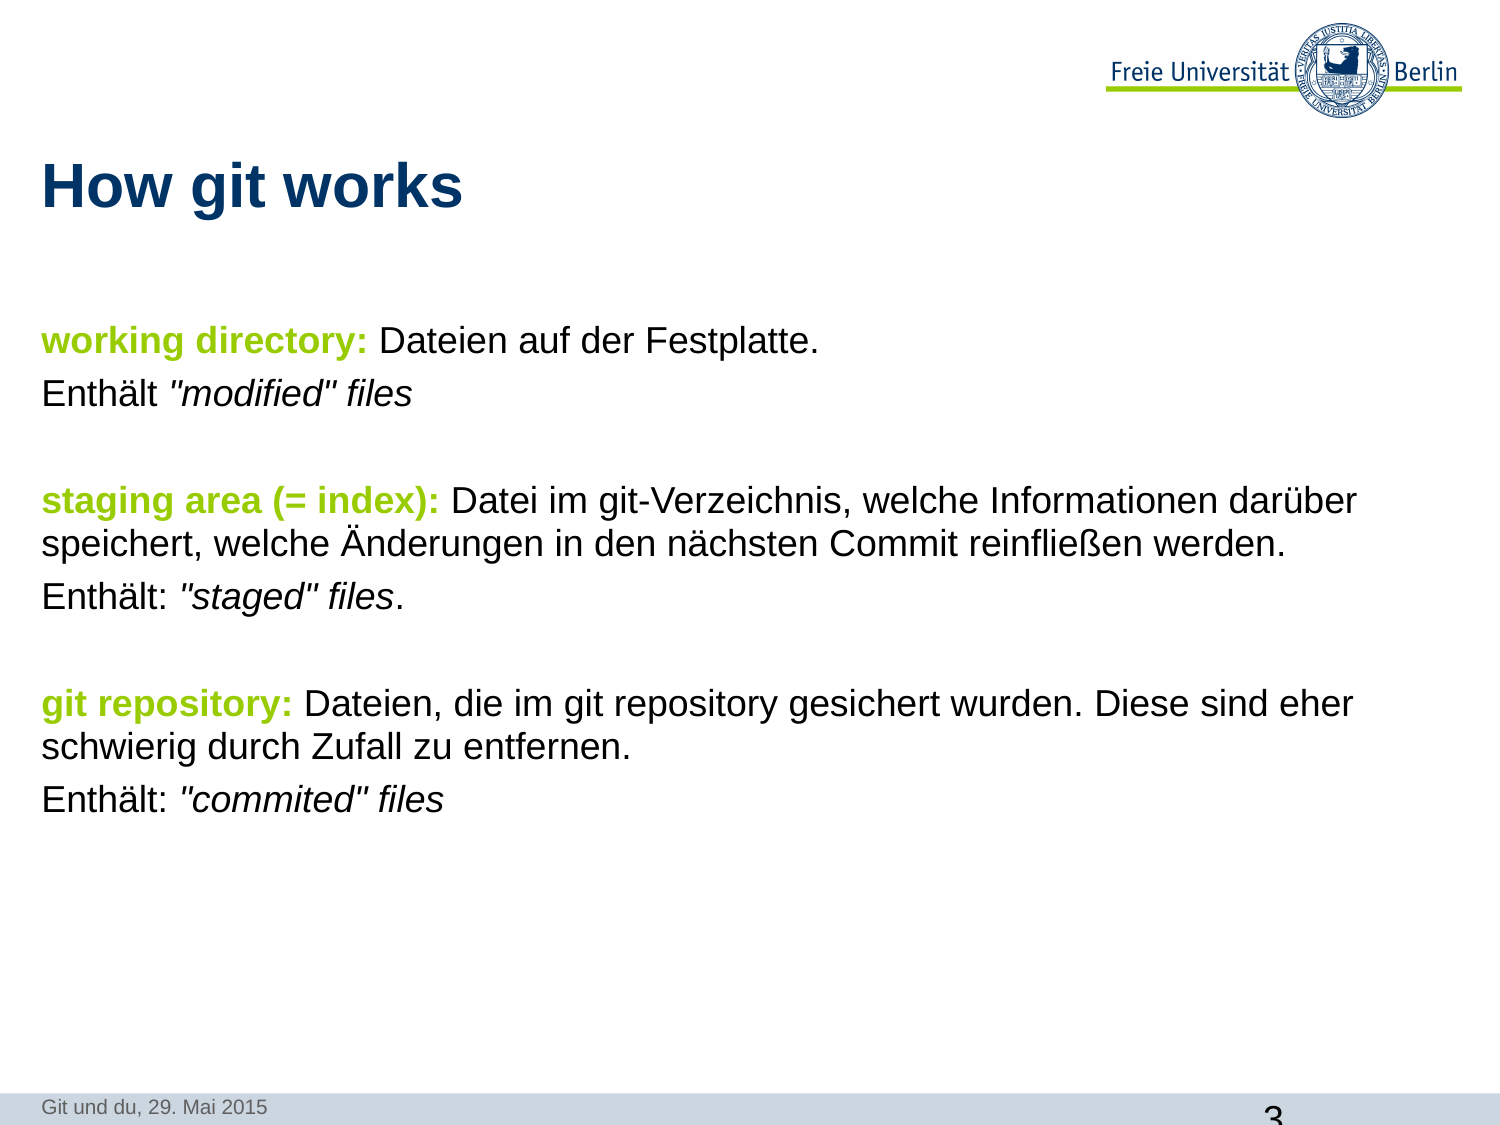

# How git works
working directory: Dateien auf der Festplatte.
Enthält "modified" files
staging area (= index): Datei im git-Verzeichnis, welche Informationen darüber speichert, welche Änderungen in den nächsten Commit reinfließen werden.
Enthält: "staged" files.
git repository: Dateien, die im git repository gesichert wurden. Diese sind eher schwierig durch Zufall zu entfernen.
Enthält: "commited" files